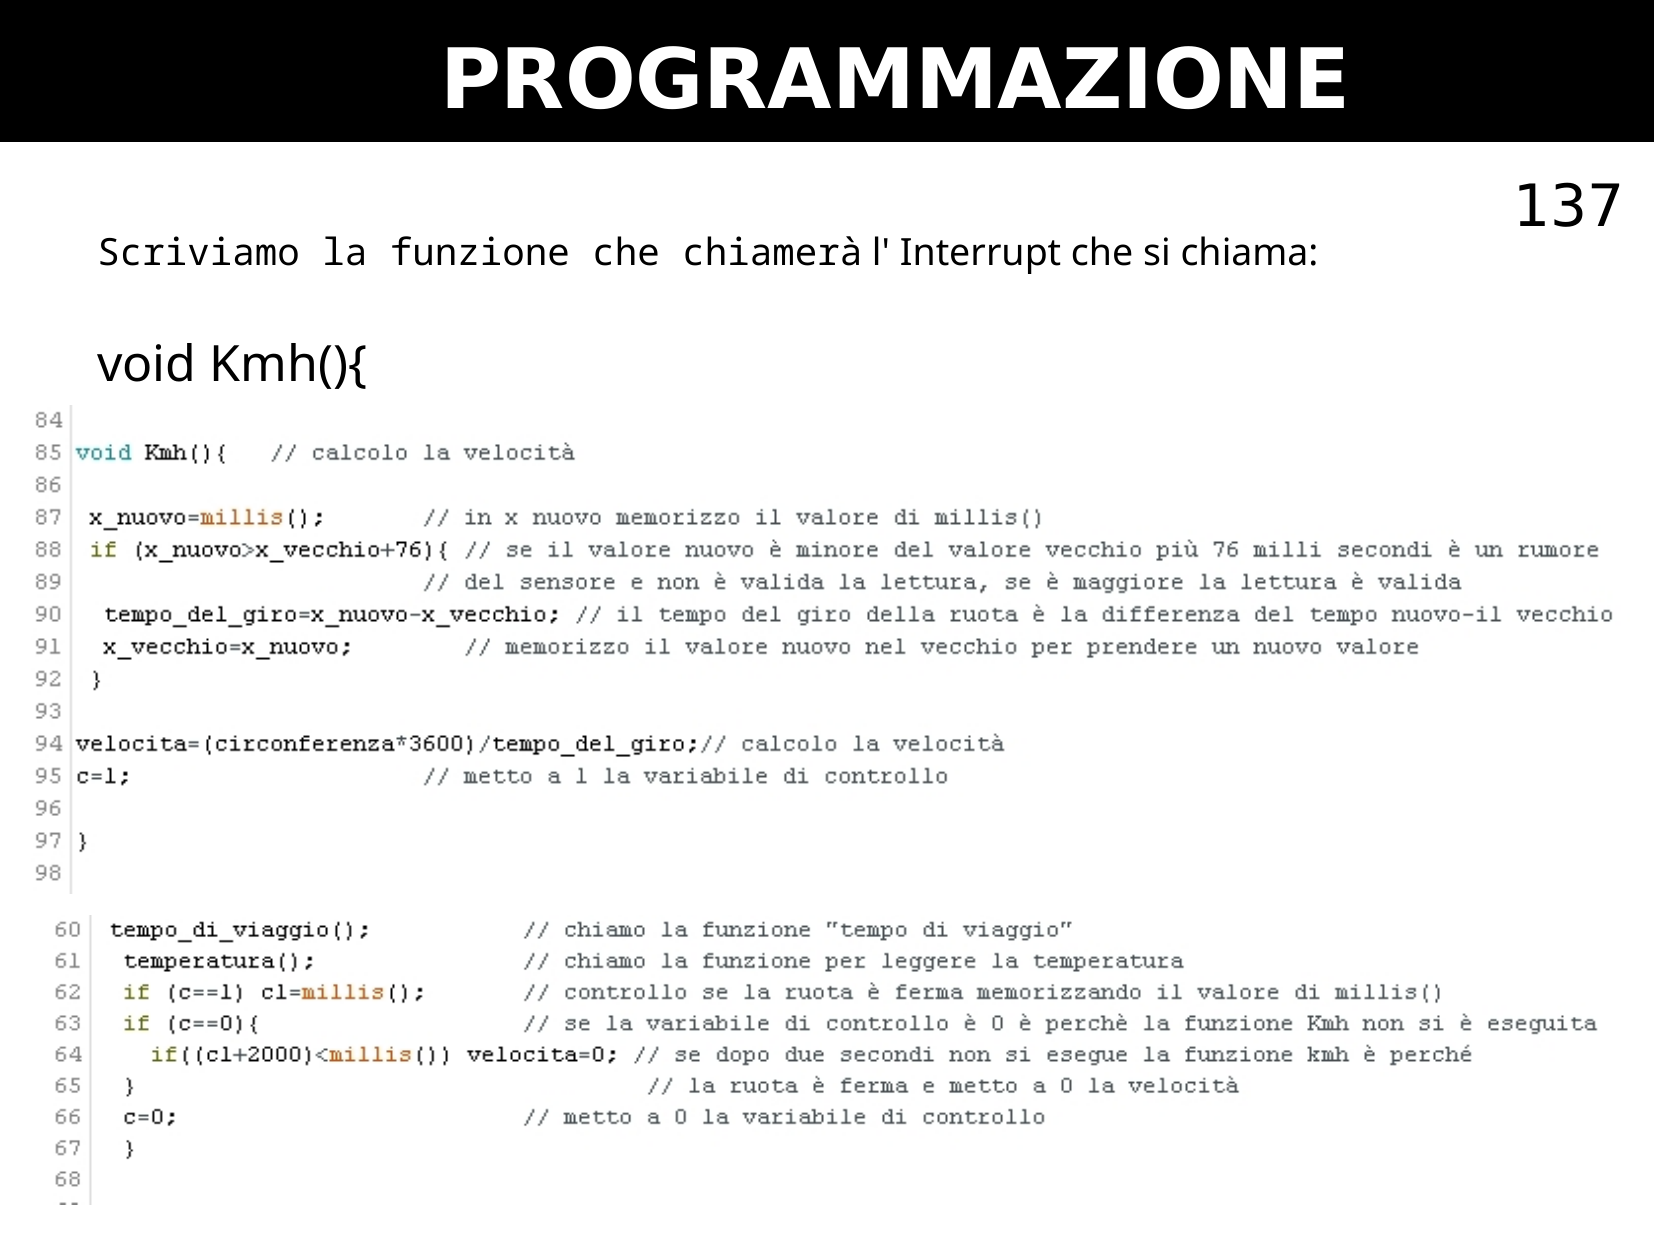

PROGRAMMAZIONE
137
Scriviamo la funzione che chiamerà l' Interrupt che si chiama:
void Kmh(){